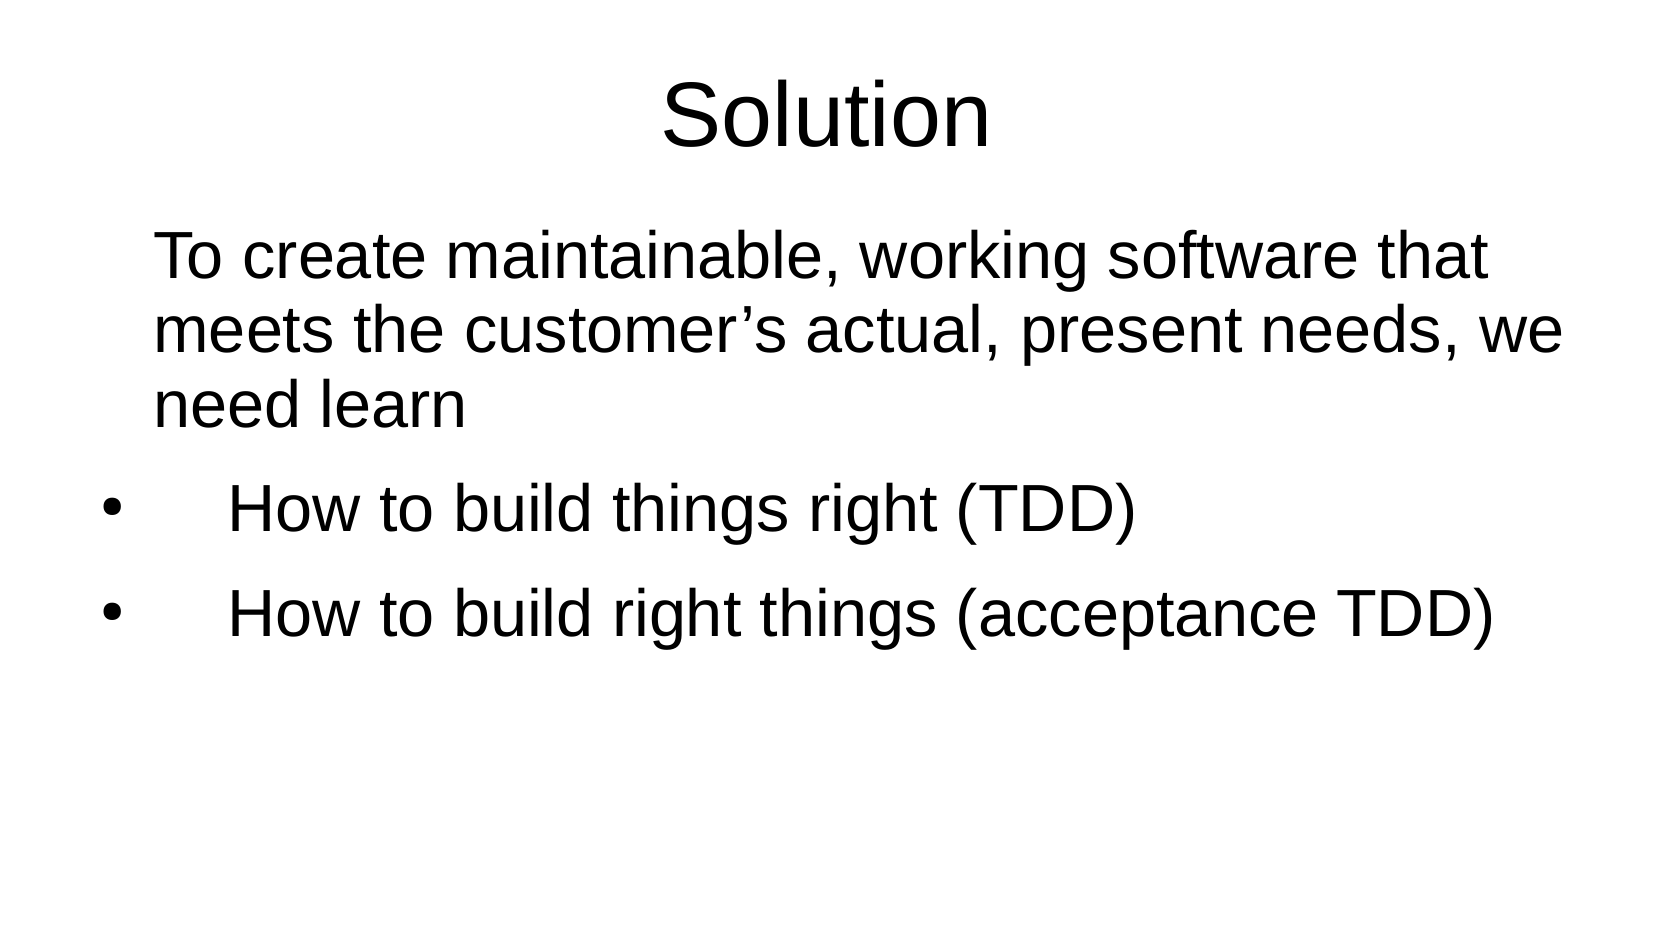

# Solution
To create maintainable, working software that meets the customer’s actual, present needs, we need learn
 How to build things right (TDD)
 How to build right things (acceptance TDD)